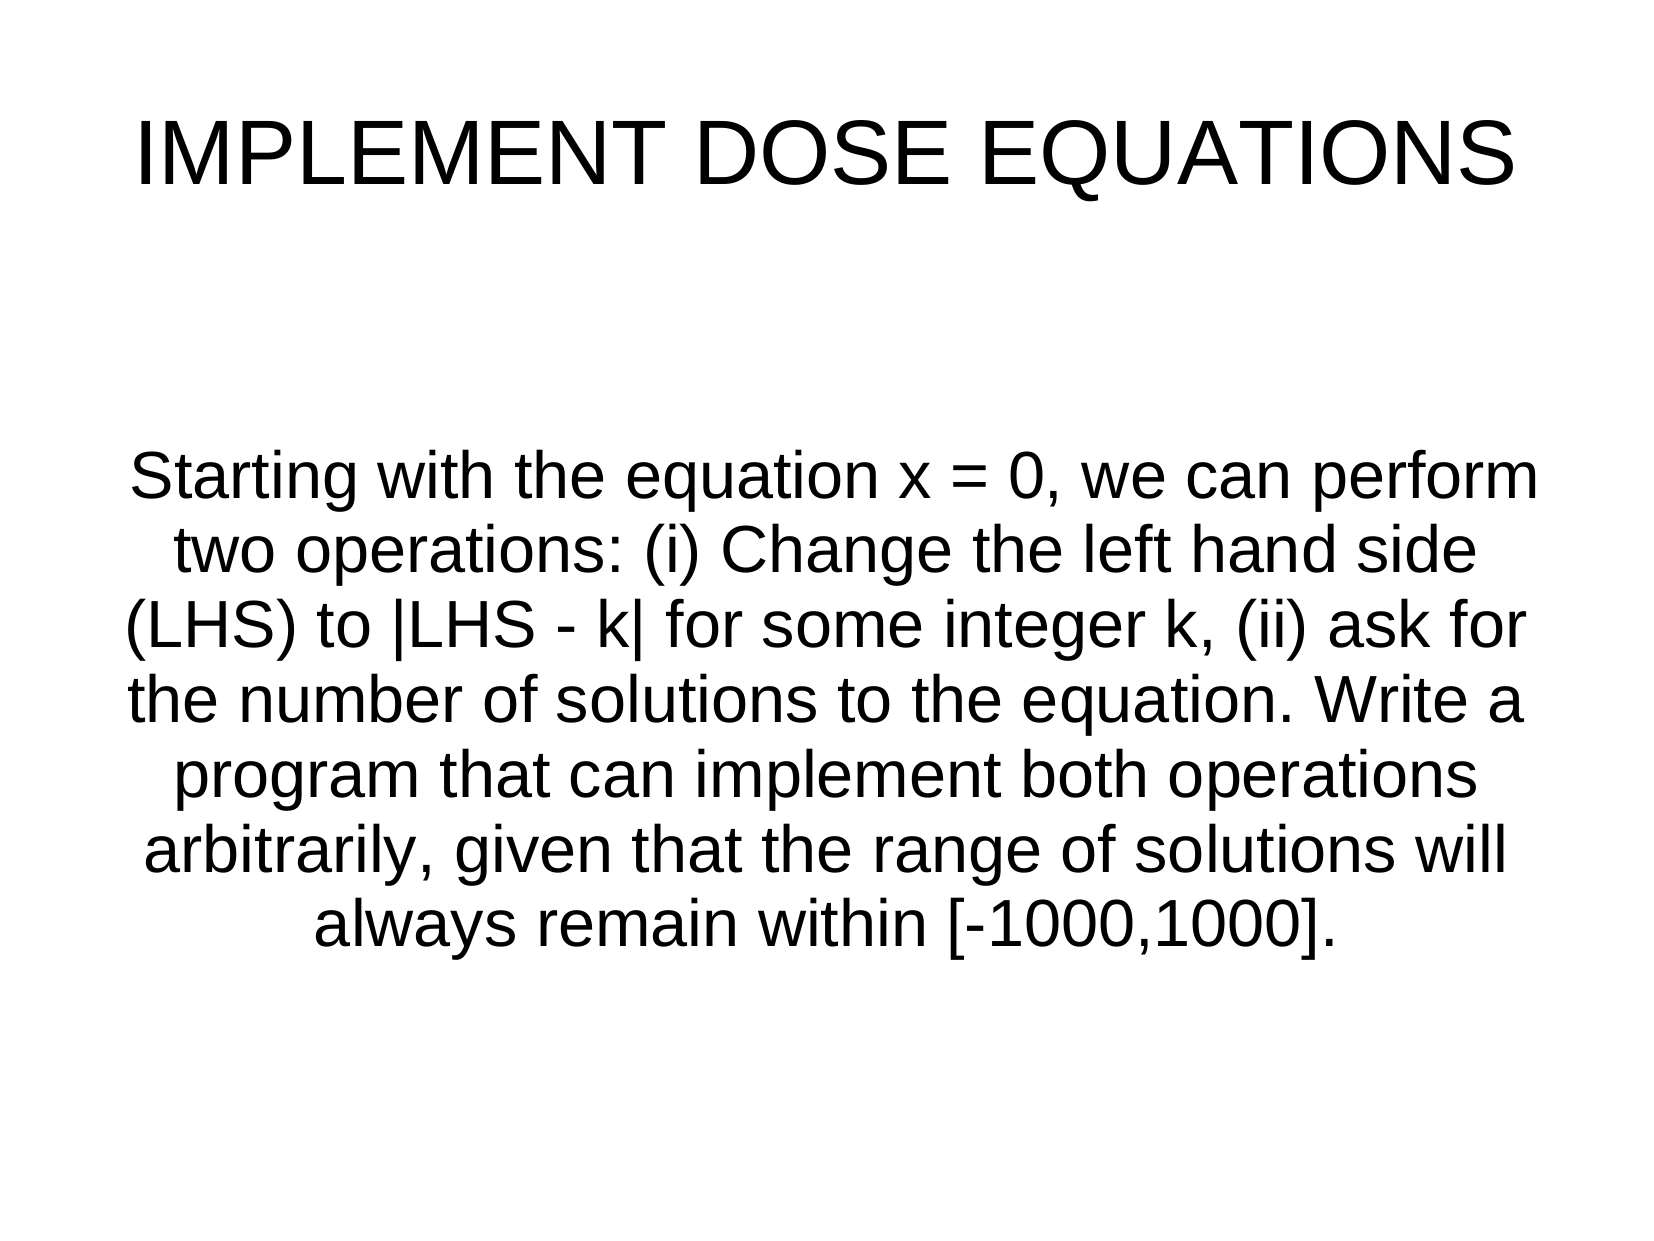

# IMPLEMENT DOSE EQUATIONS
 Starting with the equation x = 0, we can perform two operations: (i) Change the left hand side (LHS) to |LHS - k| for some integer k, (ii) ask for the number of solutions to the equation. Write a program that can implement both operations arbitrarily, given that the range of solutions will always remain within [-1000,1000].